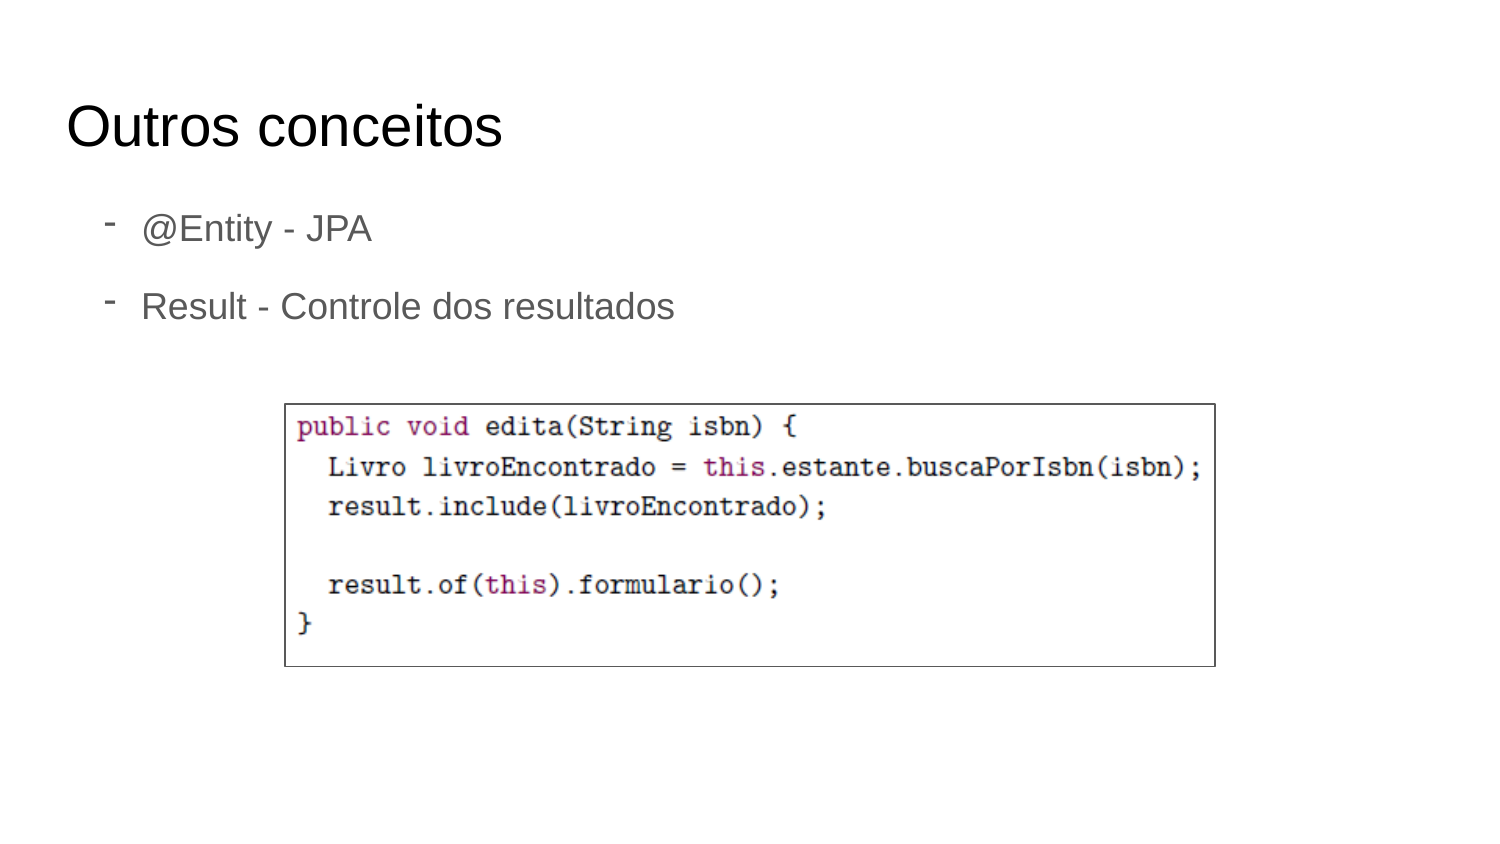

# Outros conceitos
@Entity - JPA
Result - Controle dos resultados